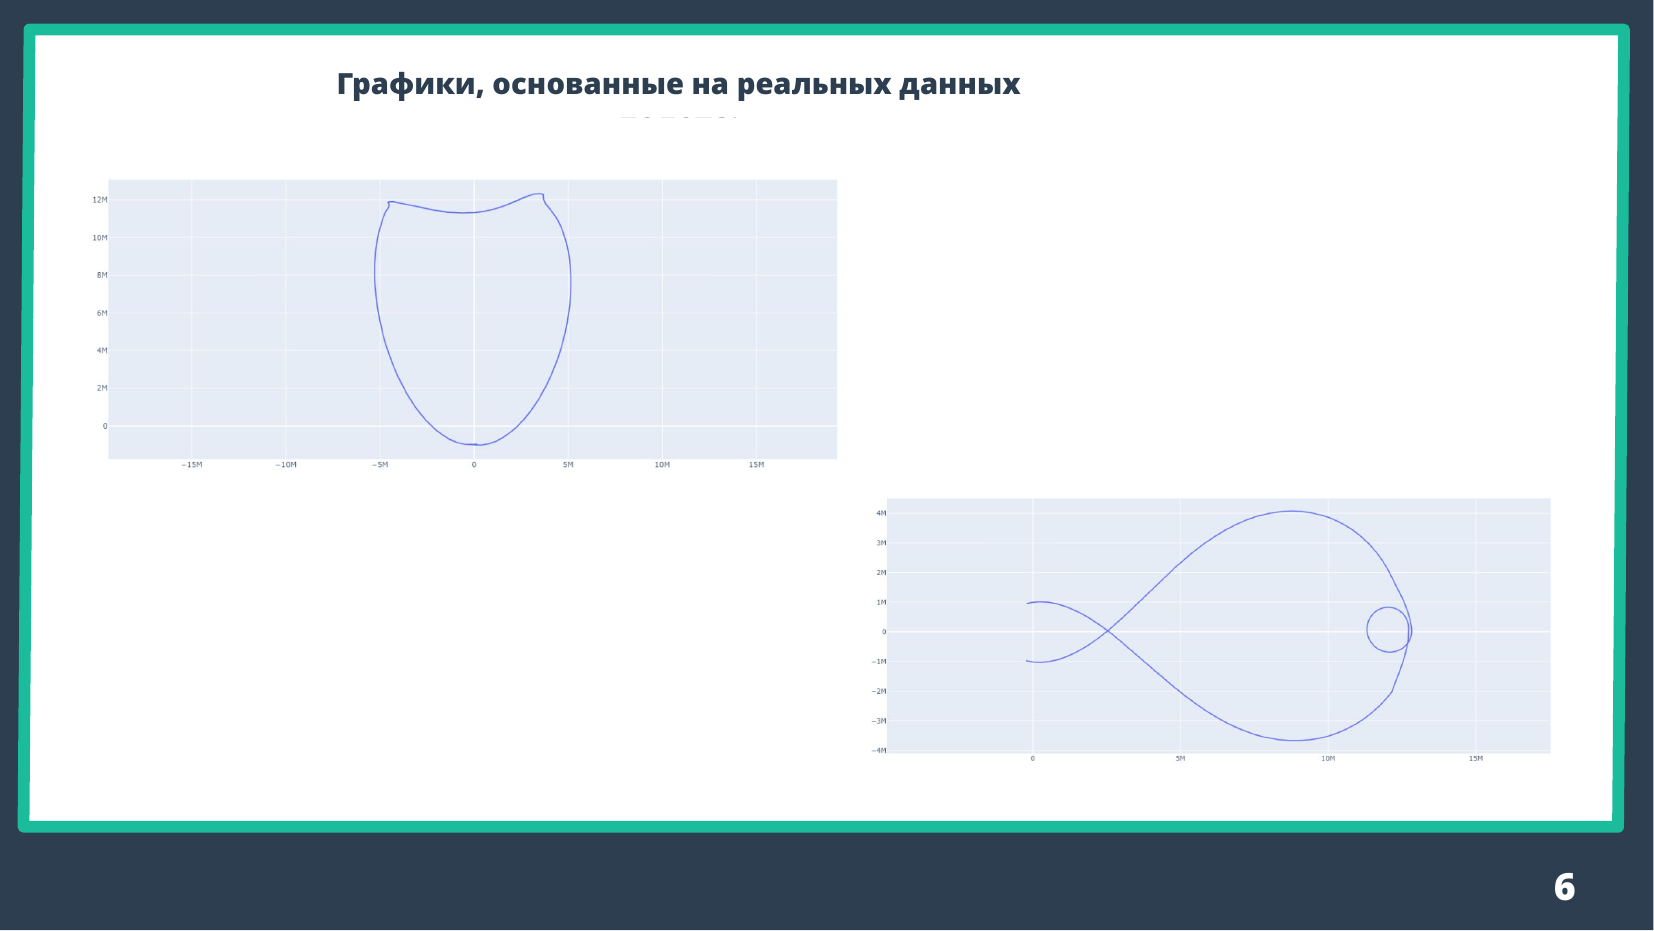

# Графики, основанные на реальных данных полета:
6